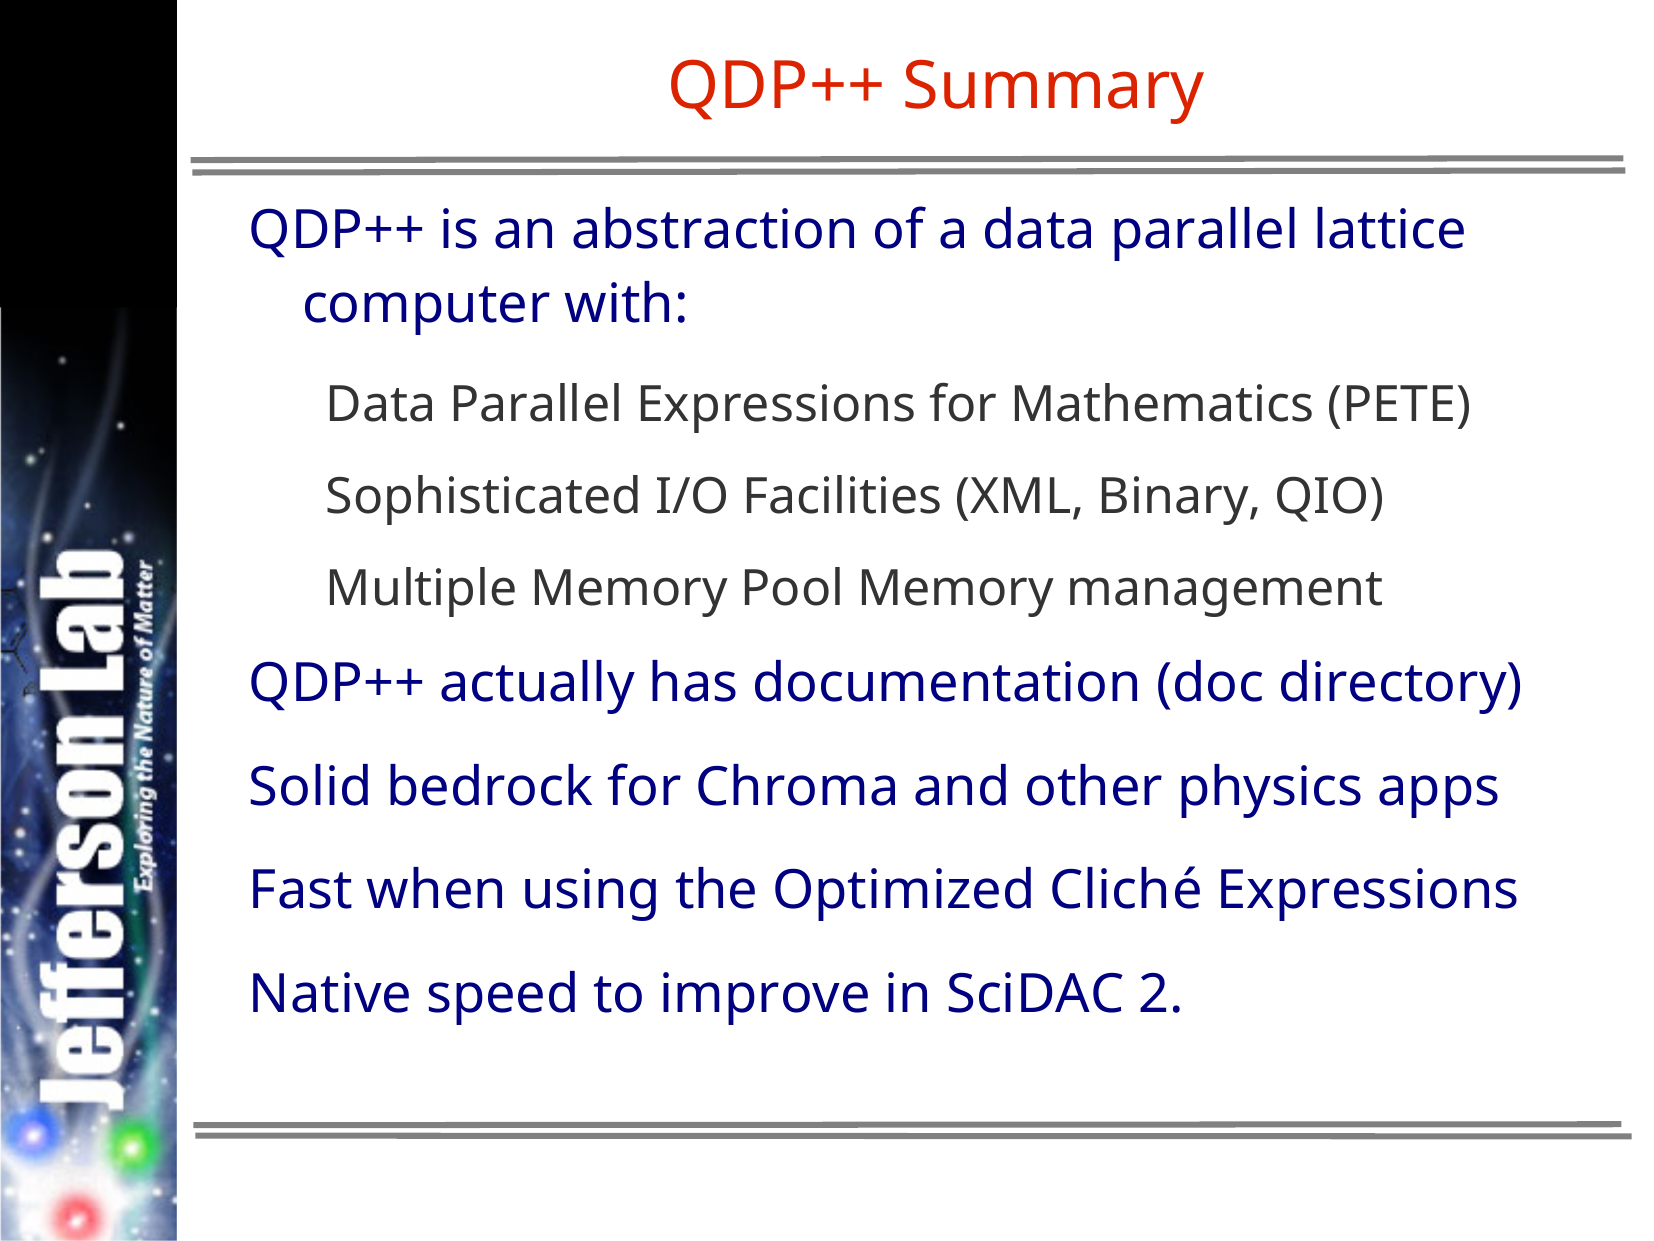

# QDP++ Summary
QDP++ is an abstraction of a data parallel lattice computer with:
Data Parallel Expressions for Mathematics (PETE)
Sophisticated I/O Facilities (XML, Binary, QIO)
Multiple Memory Pool Memory management
QDP++ actually has documentation (doc directory)
Solid bedrock for Chroma and other physics apps
Fast when using the Optimized Cliché Expressions
Native speed to improve in SciDAC 2.